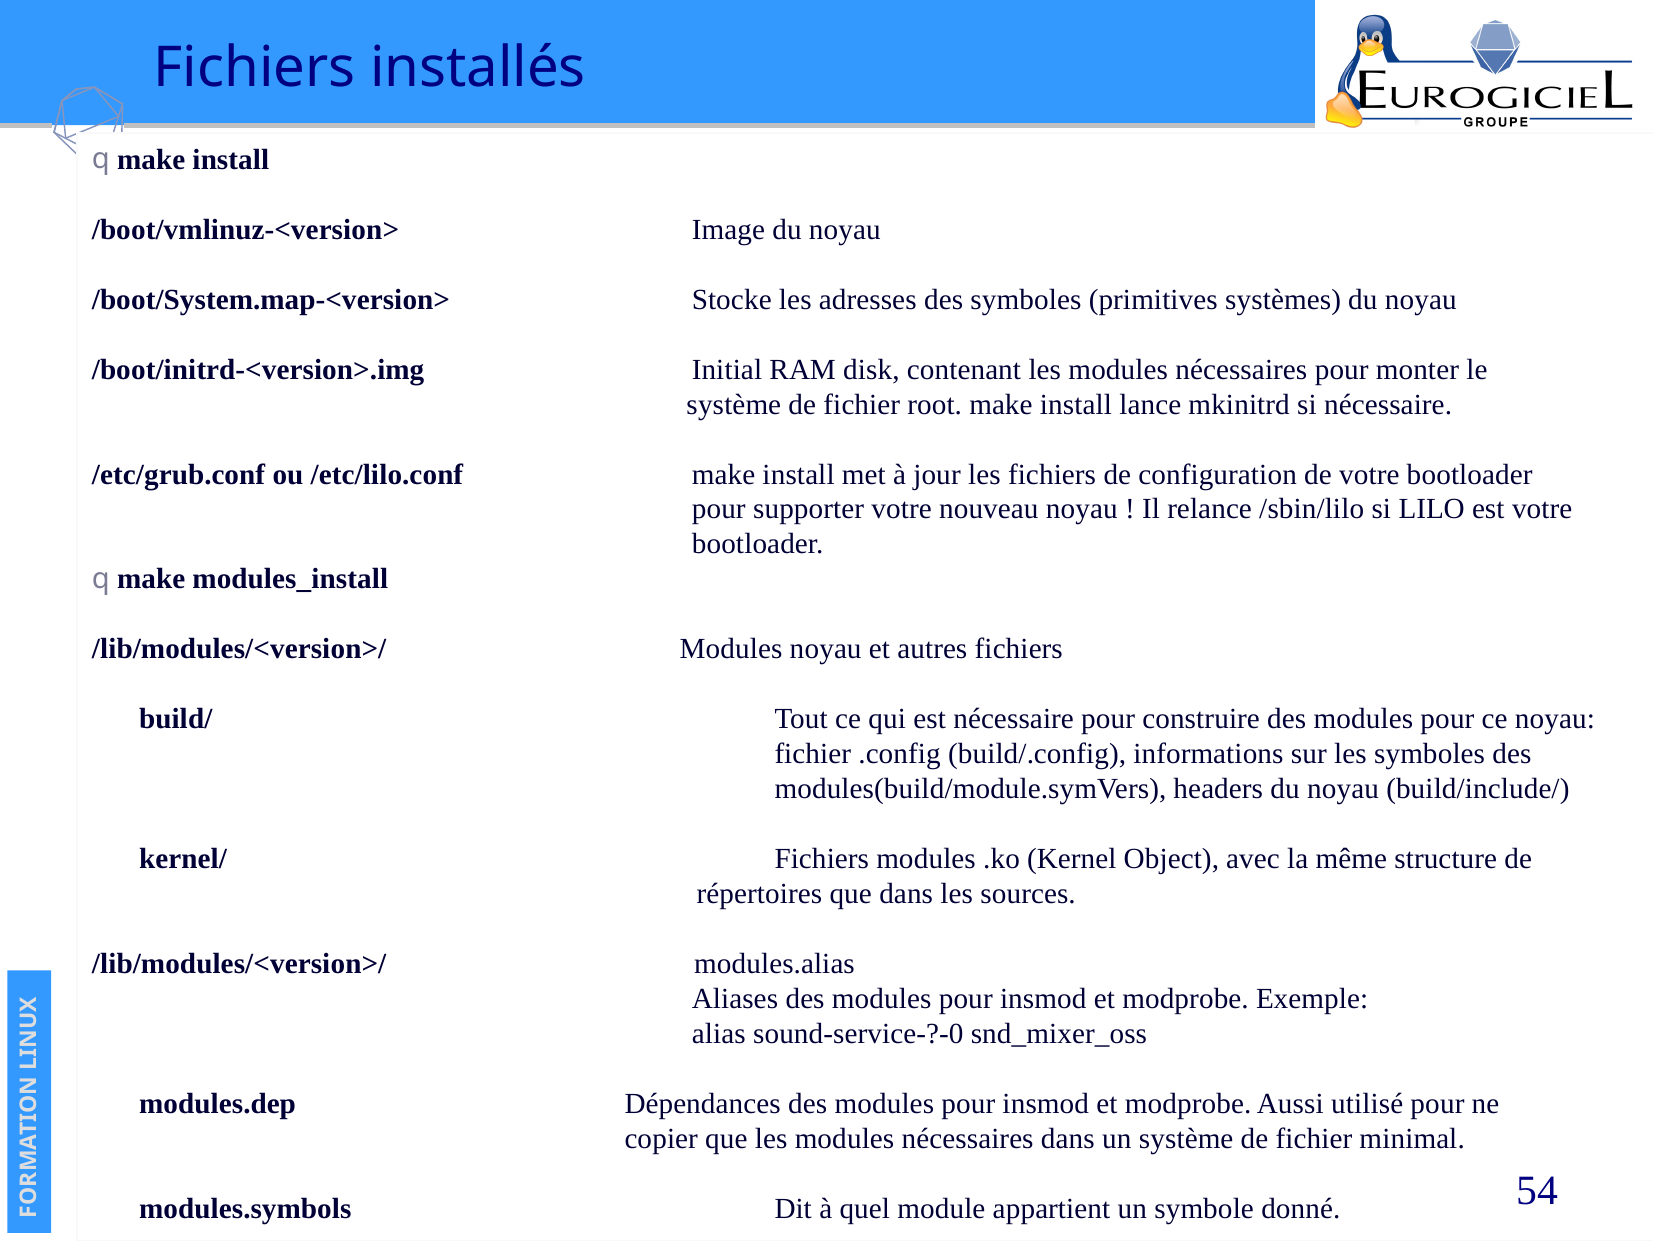

# Fichiers installés
 make install
/boot/vmlinuz-<version>		Image du noyau
/boot/System.map-<version>		Stocke les adresses des symboles (primitives systèmes) du noyau
/boot/initrd-<version>.img		Initial RAM disk, contenant les modules nécessaires pour monter le
 système de fichier root. make install lance mkinitrd si nécessaire.
/etc/grub.conf ou /etc/lilo.conf		make install met à jour les fichiers de configuration de votre bootloader
				pour supporter votre nouveau noyau ! Il relance /sbin/lilo si LILO est votre
				bootloader.
 make modules_install
/lib/modules/<version>/		 Modules noyau et autres fichiers
build/				Tout ce qui est nécessaire pour construire des modules pour ce noyau:
					fichier .config (build/.config), informations sur les symboles des 				modules(build/module.symVers), headers du noyau (build/include/)‏
kernel/				Fichiers modules .ko (Kernel Object), avec la même structure de
 répertoires que dans les sources.
/lib/modules/<version>/		 modules.alias
				Aliases des modules pour insmod et modprobe. Exemple:
				alias sound-service-?-0 snd_mixer_oss
modules.dep			Dépendances des modules pour insmod et modprobe. Aussi utilisé pour ne 				copier que les modules nécessaires dans un système de fichier minimal.
modules.symbols			Dit à quel module appartient un symbole donné.